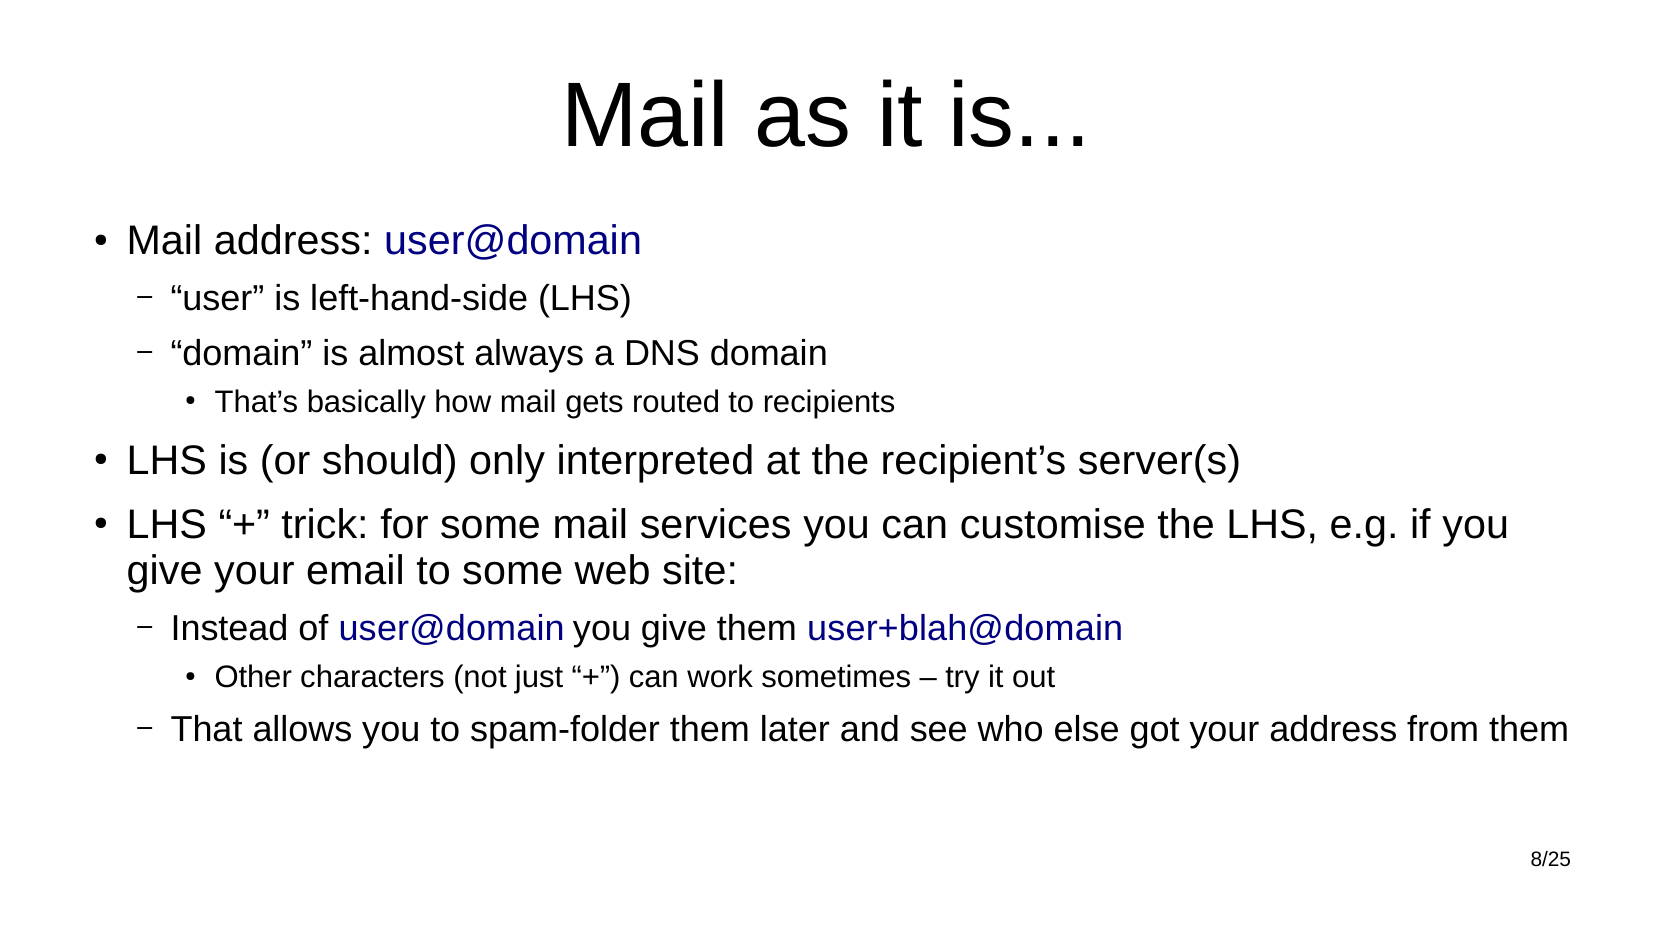

# Mail as it is...
Mail address: user@domain
“user” is left-hand-side (LHS)
“domain” is almost always a DNS domain
That’s basically how mail gets routed to recipients
LHS is (or should) only interpreted at the recipient’s server(s)
LHS “+” trick: for some mail services you can customise the LHS, e.g. if you give your email to some web site:
Instead of user@domain you give them user+blah@domain
Other characters (not just “+”) can work sometimes – try it out
That allows you to spam-folder them later and see who else got your address from them
8